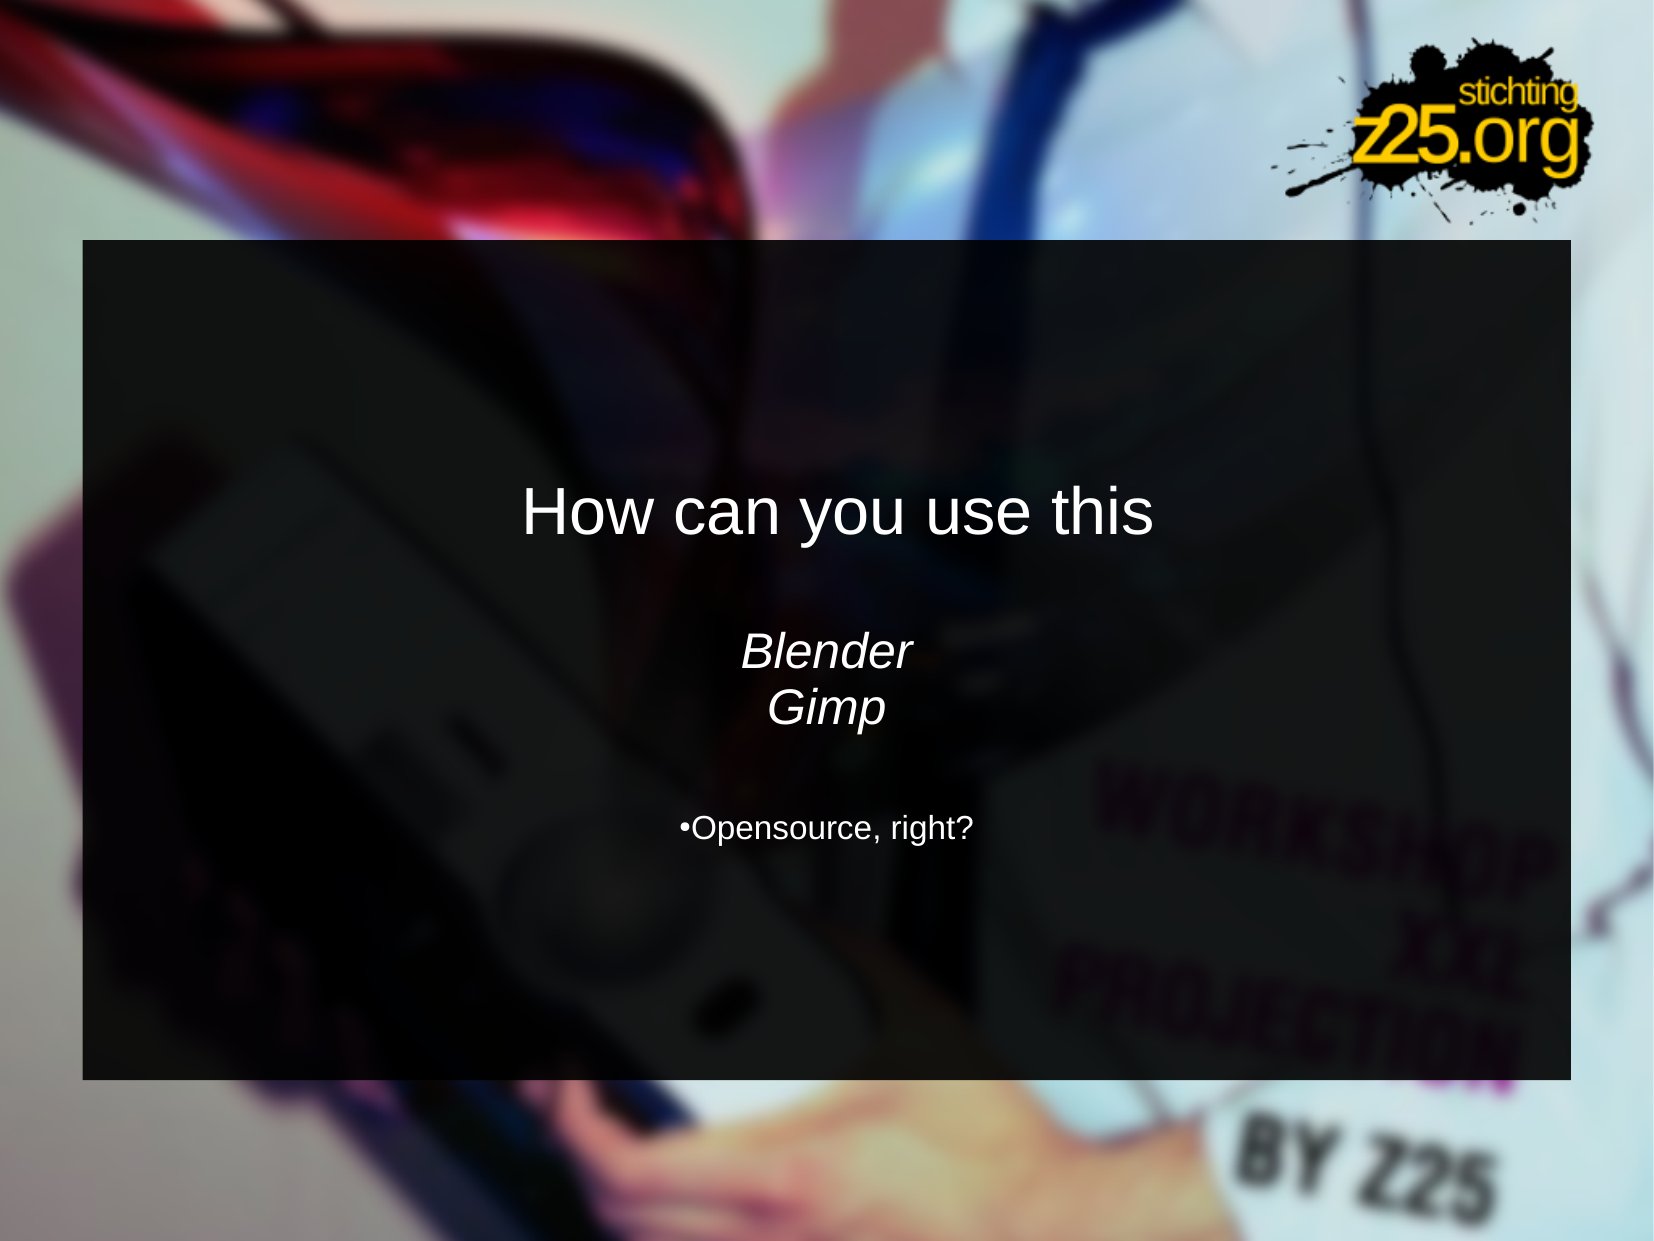

# How can you use this
Blender
Gimp
Opensource, right?